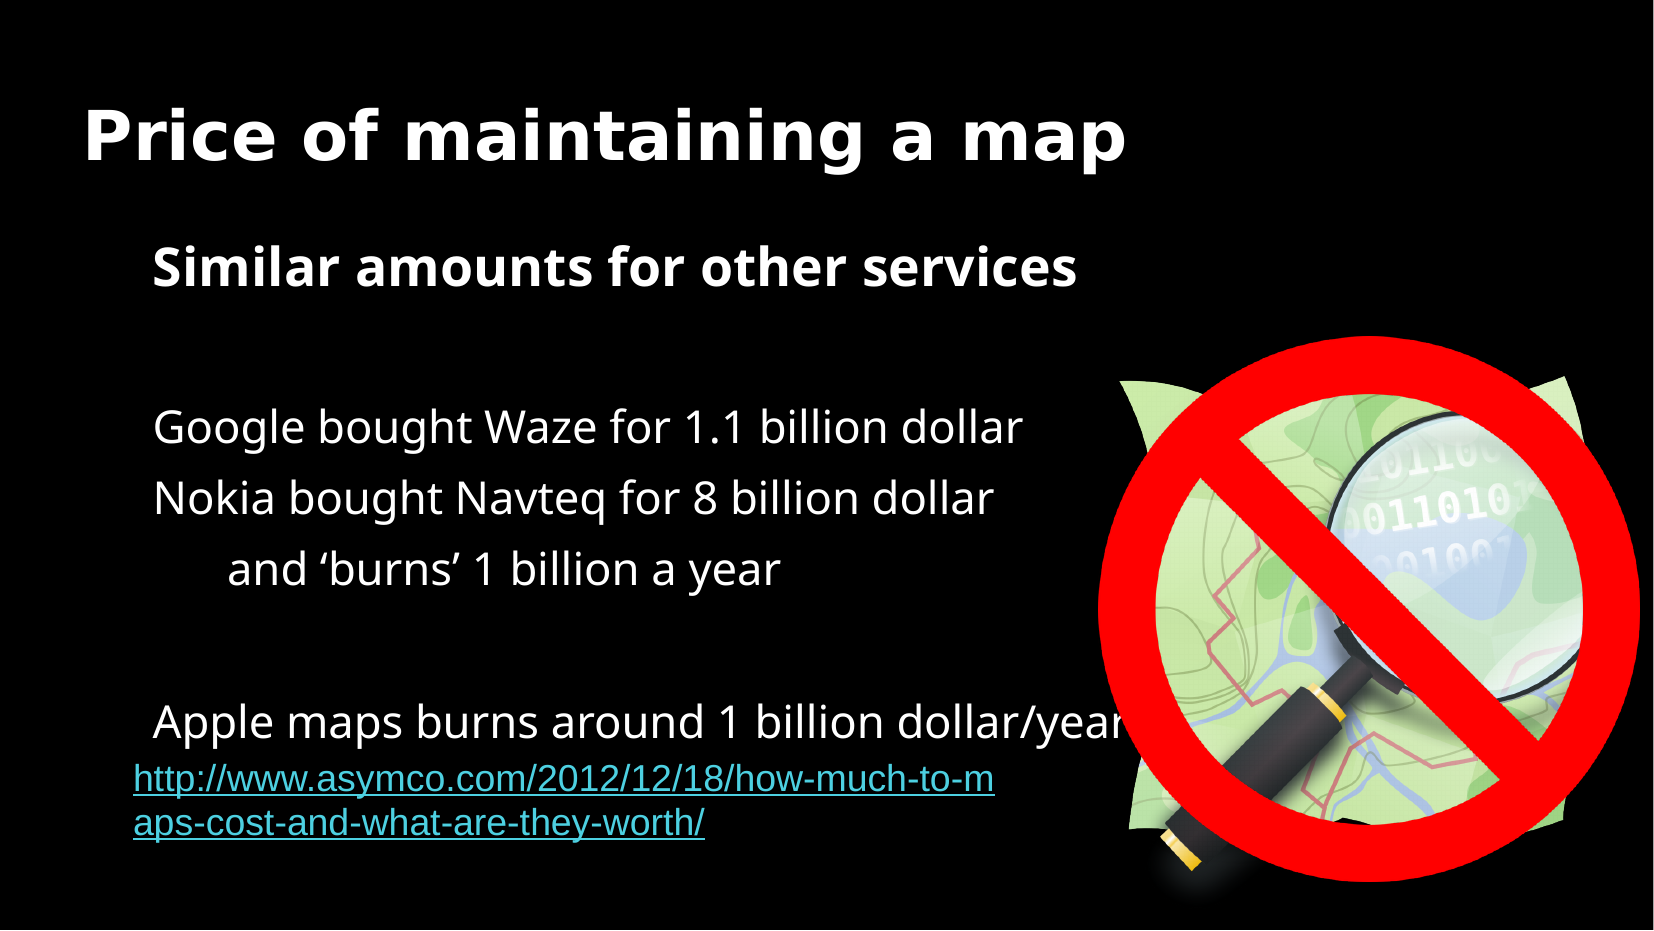

# Price of maintaining a map
Similar amounts for other services
Google bought Waze for 1.1 billion dollar
Nokia bought Navteq for 8 billion dollar
	and ‘burns’ 1 billion a year
Apple maps burns around 1 billion dollar/year
http://www.asymco.com/2012/12/18/how-much-to-maps-cost-and-what-are-they-worth/
http://www.asymco.com/2012/12/18/how-much-to-maps-cost-and-what-are-they-worth/